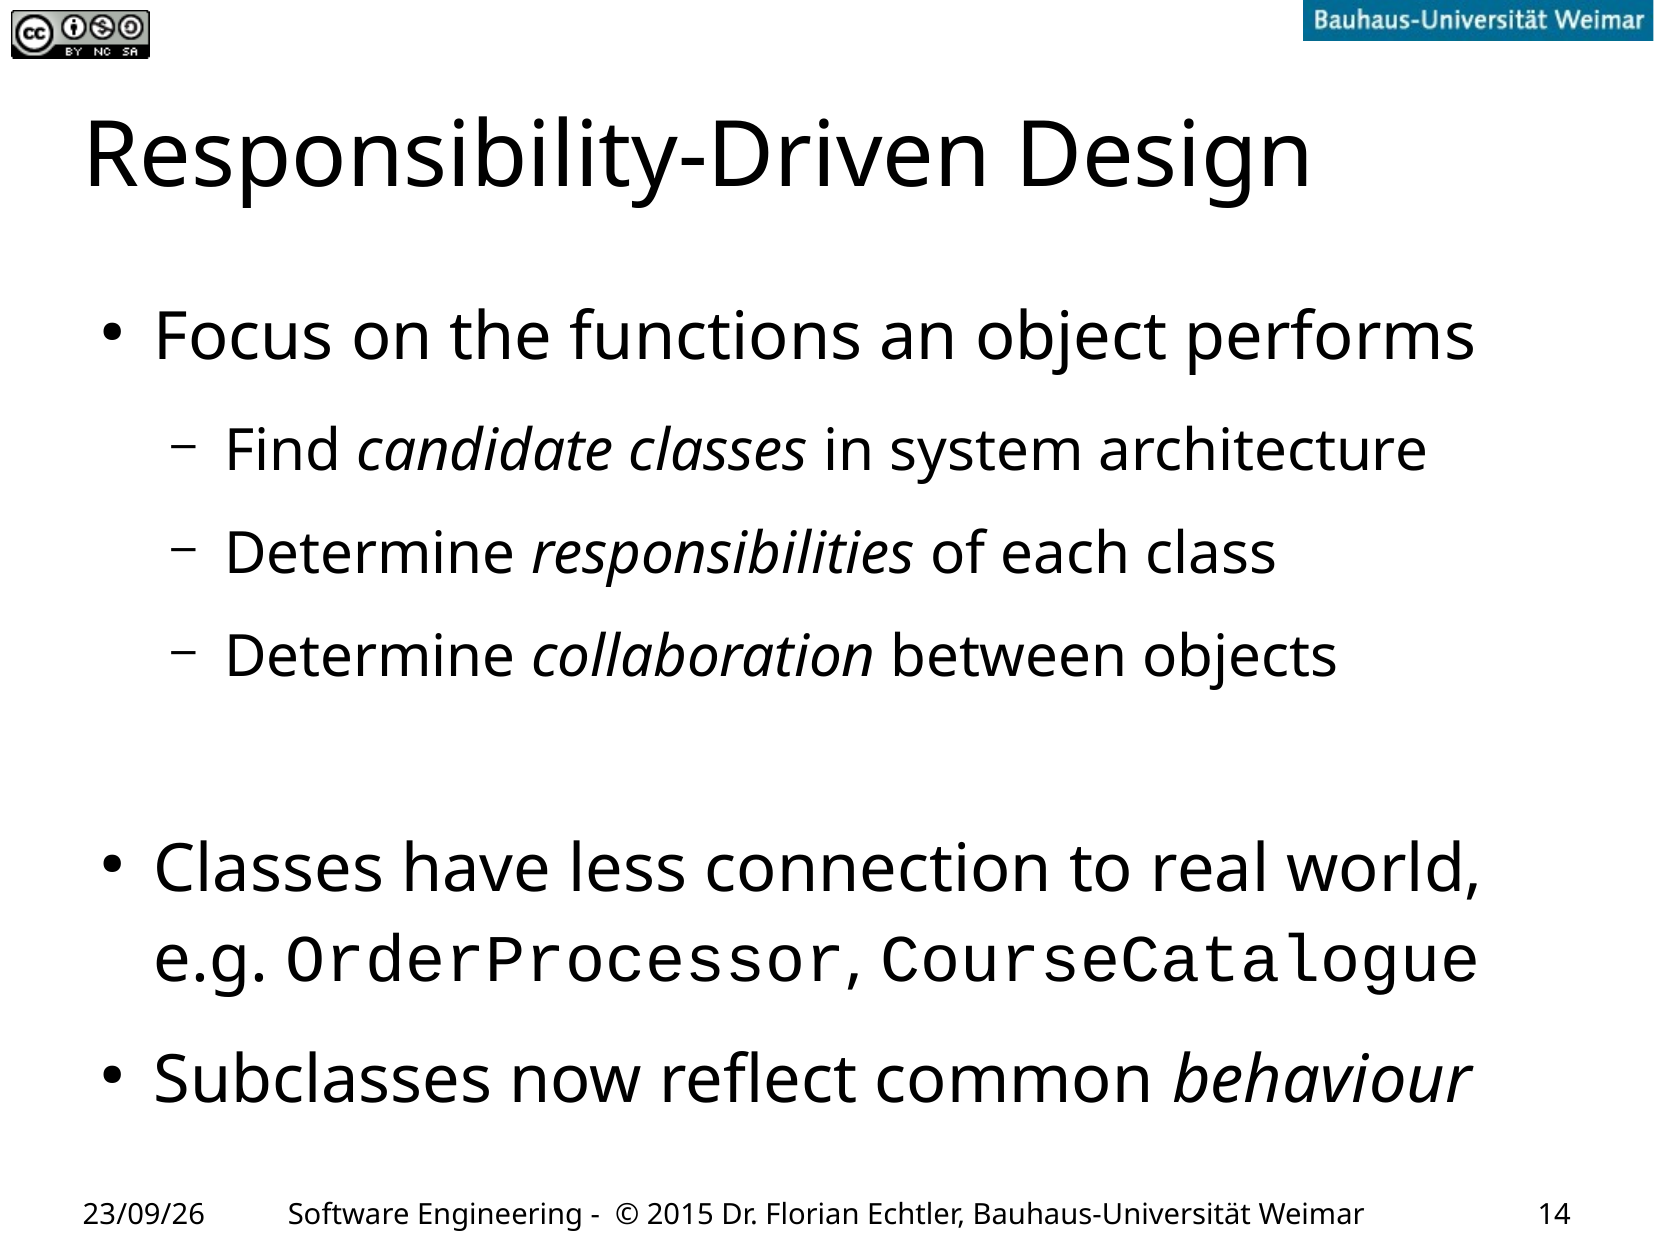

# Responsibility-Driven Design
Focus on the functions an object performs
Find candidate classes in system architecture
Determine responsibilities of each class
Determine collaboration between objects
Classes have less connection to real world, e.g. OrderProcessor, CourseCatalogue
Subclasses now reflect common behaviour
Software Engineering - © 2015 Dr. Florian Echtler, Bauhaus-Universität Weimar
14